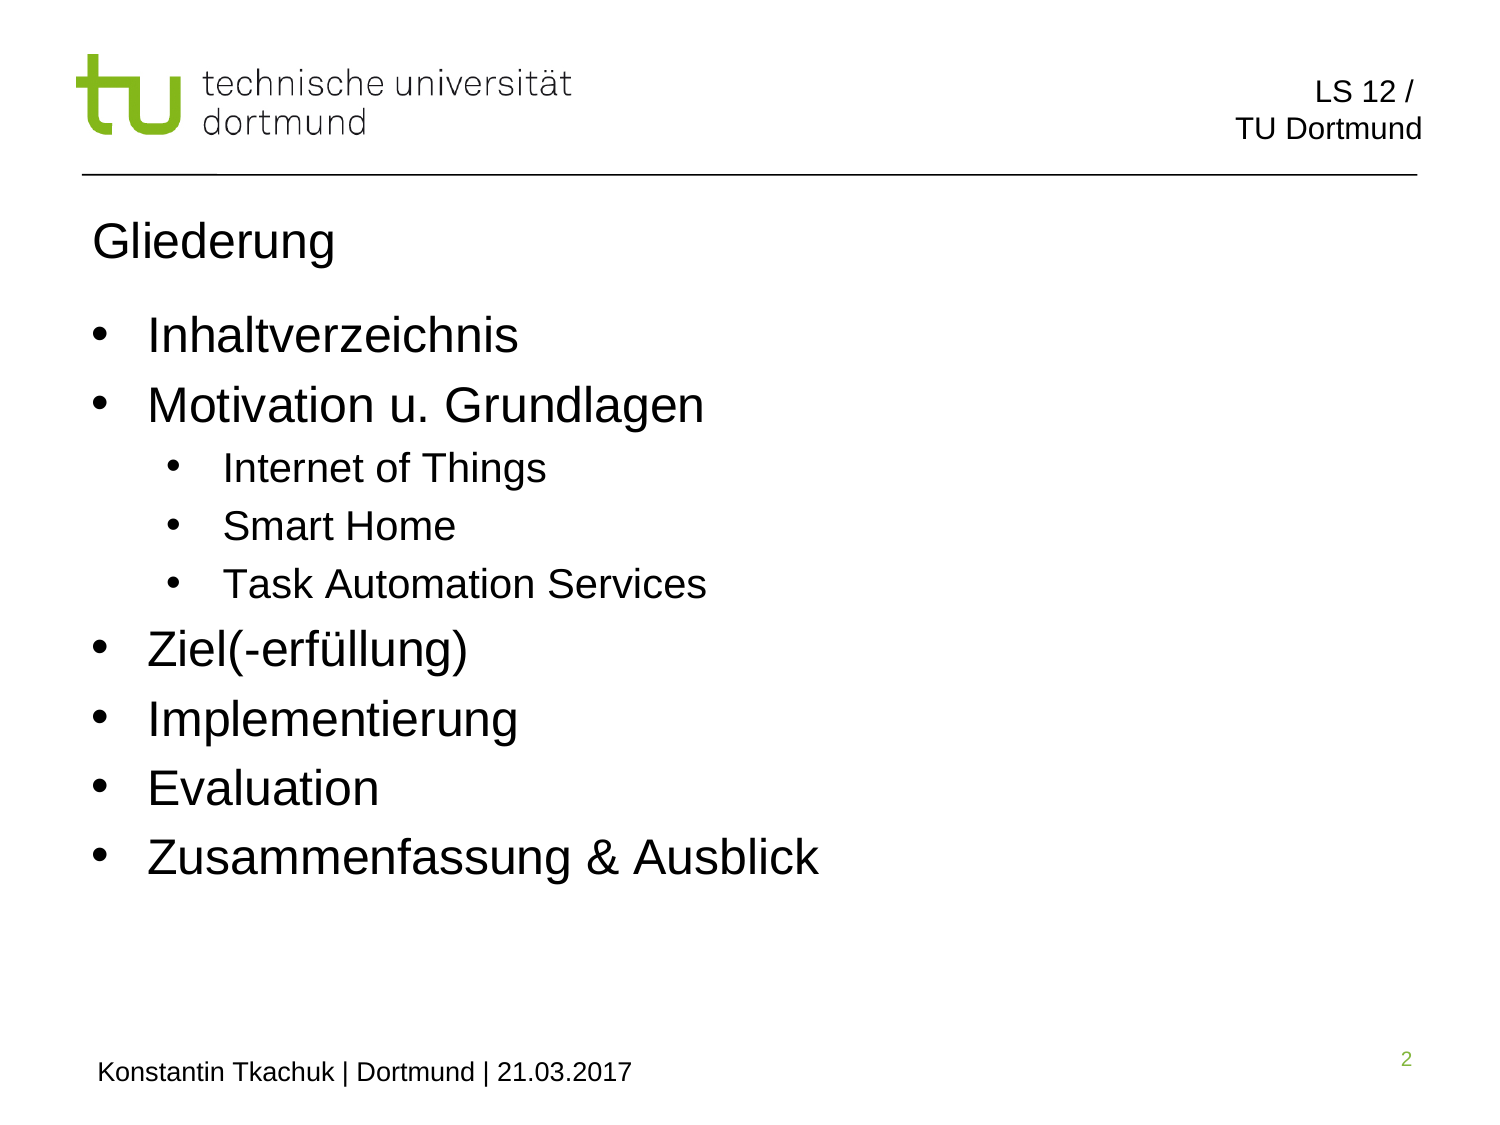

# Gliederung
Inhaltverzeichnis
Motivation u. Grundlagen
Internet of Things
Smart Home
Task Automation Services
Ziel(-erfüllung)
Implementierung
Evaluation
Zusammenfassung & Ausblick
Konstantin Tkachuk | Dortmund | 21.03.2017